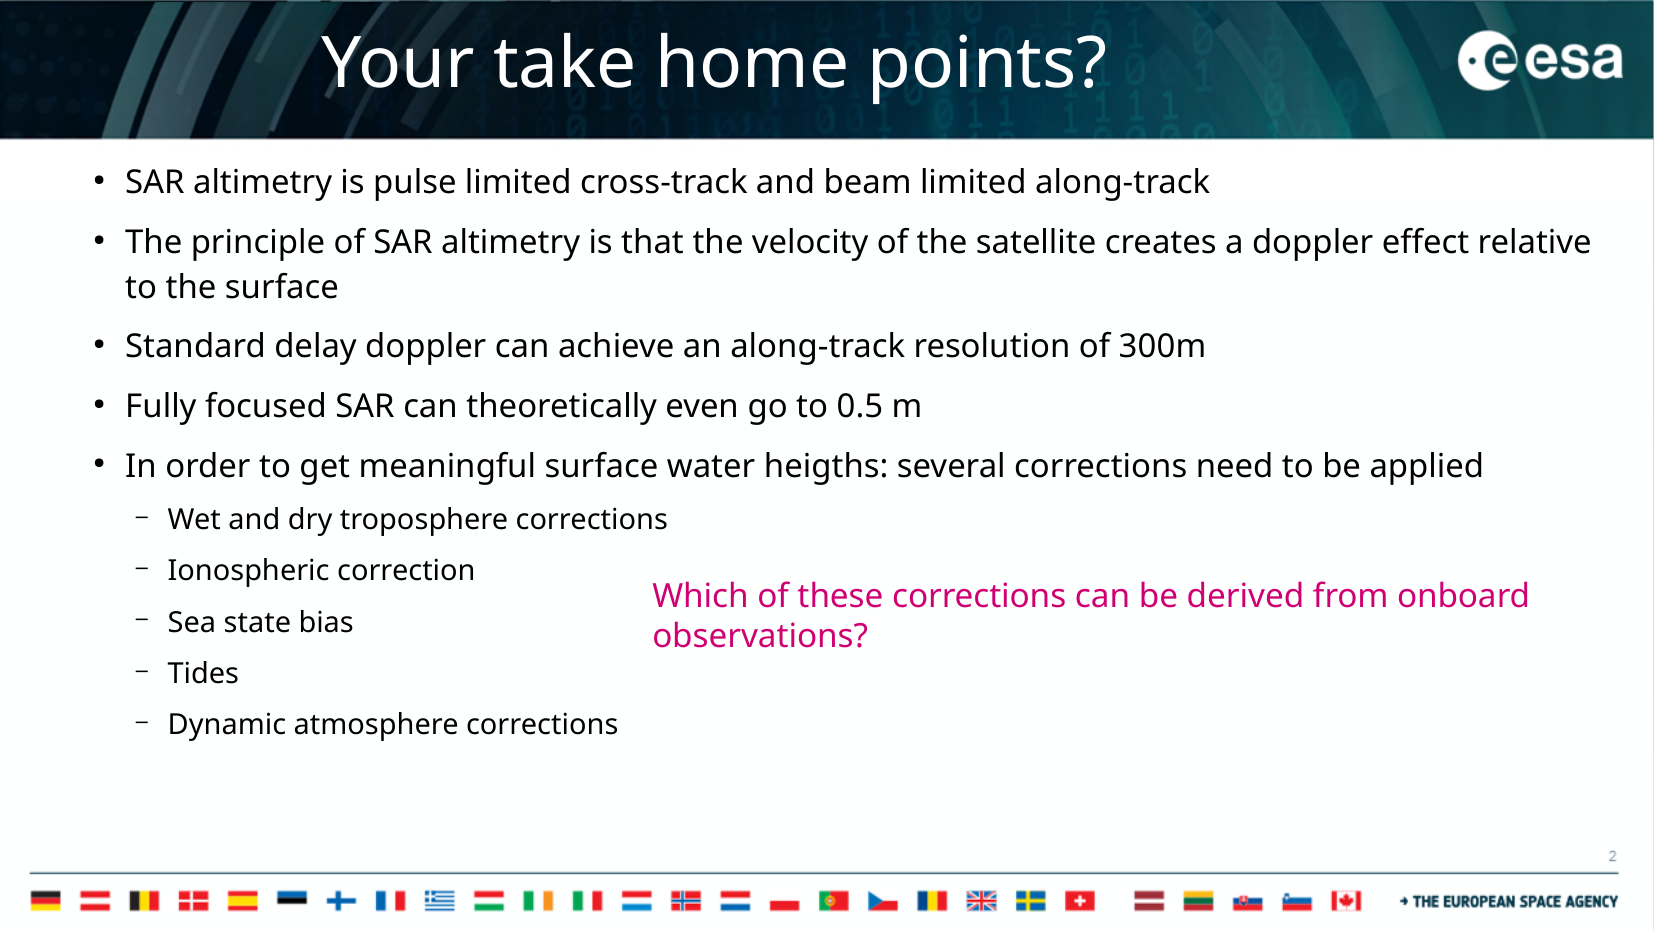

# Your take home points?
SAR altimetry is pulse limited cross-track and beam limited along-track
The principle of SAR altimetry is that the velocity of the satellite creates a doppler effect relative to the surface
Standard delay doppler can achieve an along-track resolution of 300m
Fully focused SAR can theoretically even go to 0.5 m
In order to get meaningful surface water heigths: several corrections need to be applied
Wet and dry troposphere corrections
Ionospheric correction
Sea state bias
Tides
Dynamic atmosphere corrections
Which of these corrections can be derived from onboard observations?